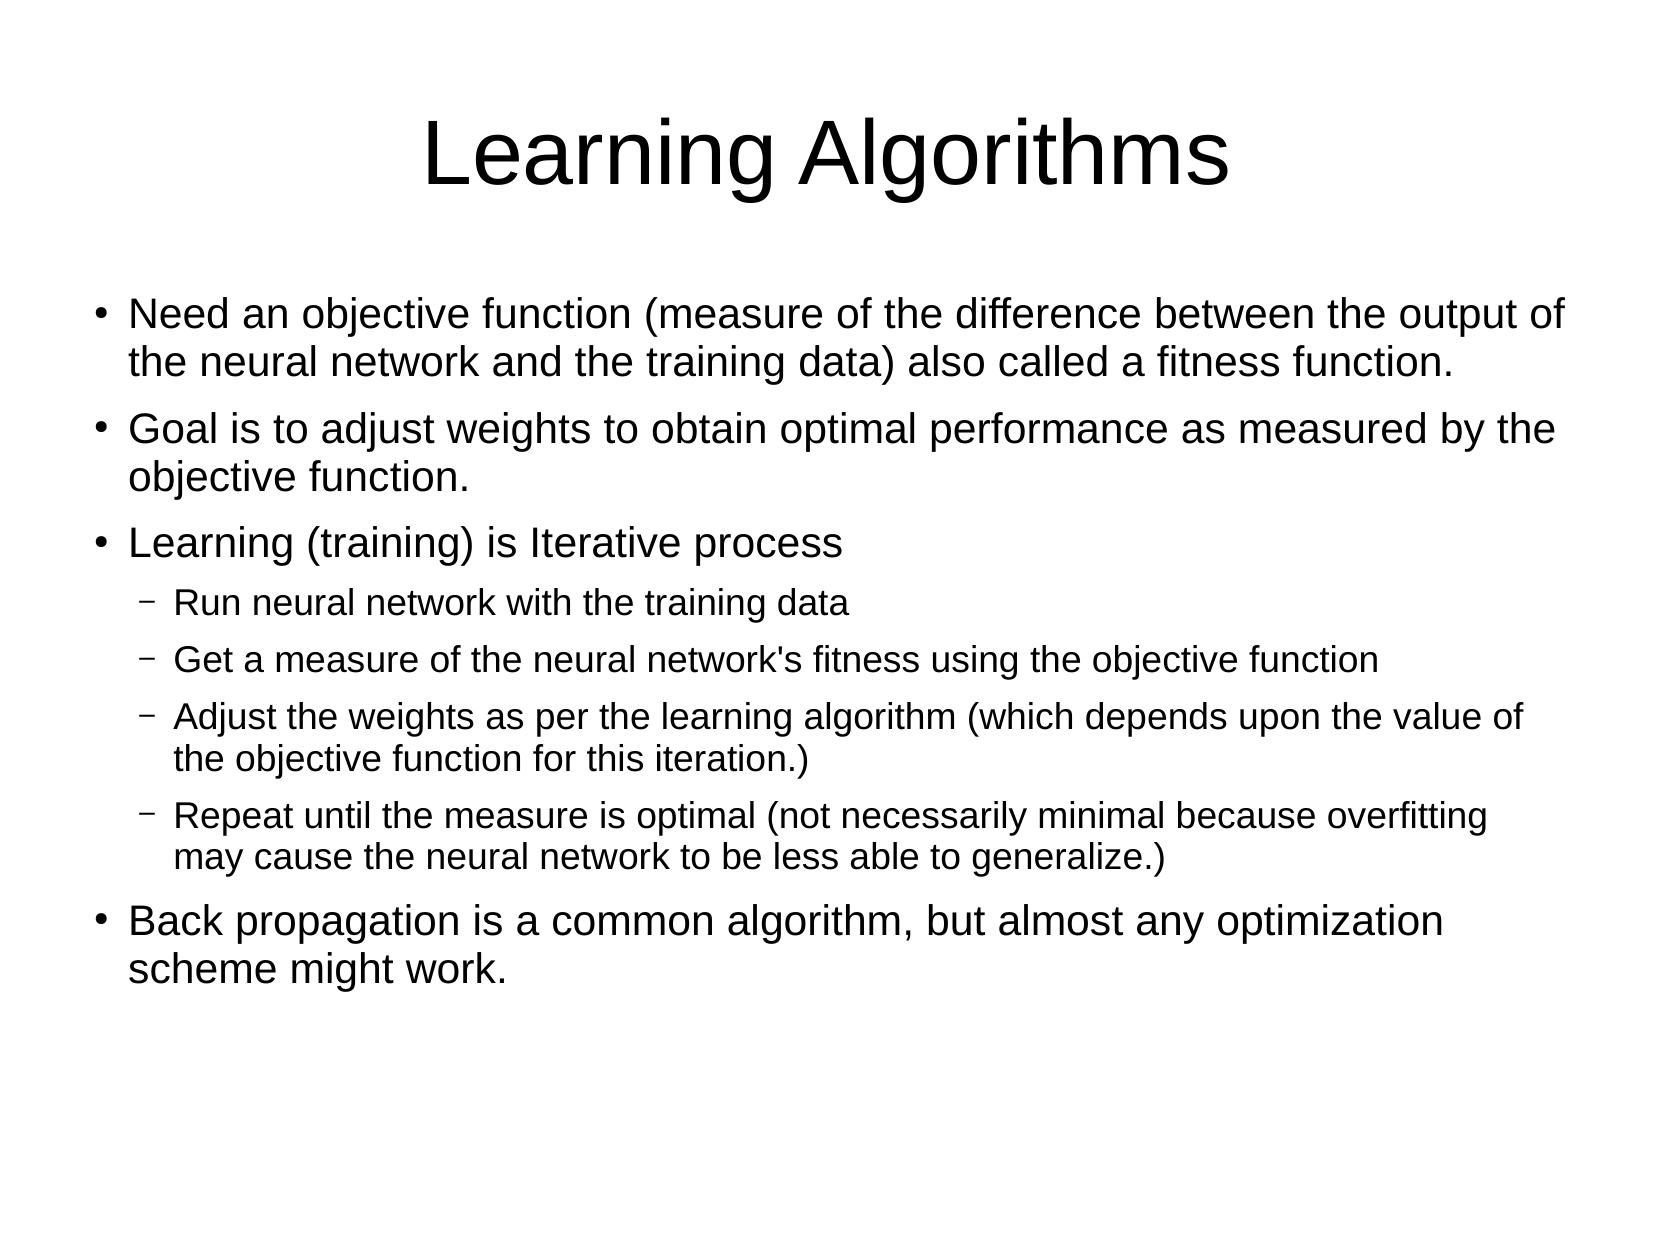

# Learning Algorithms
Need an objective function (measure of the difference between the output of the neural network and the training data) also called a fitness function.
Goal is to adjust weights to obtain optimal performance as measured by the objective function.
Learning (training) is Iterative process
Run neural network with the training data
Get a measure of the neural network's fitness using the objective function
Adjust the weights as per the learning algorithm (which depends upon the value of the objective function for this iteration.)
Repeat until the measure is optimal (not necessarily minimal because overfitting may cause the neural network to be less able to generalize.)
Back propagation is a common algorithm, but almost any optimization scheme might work.